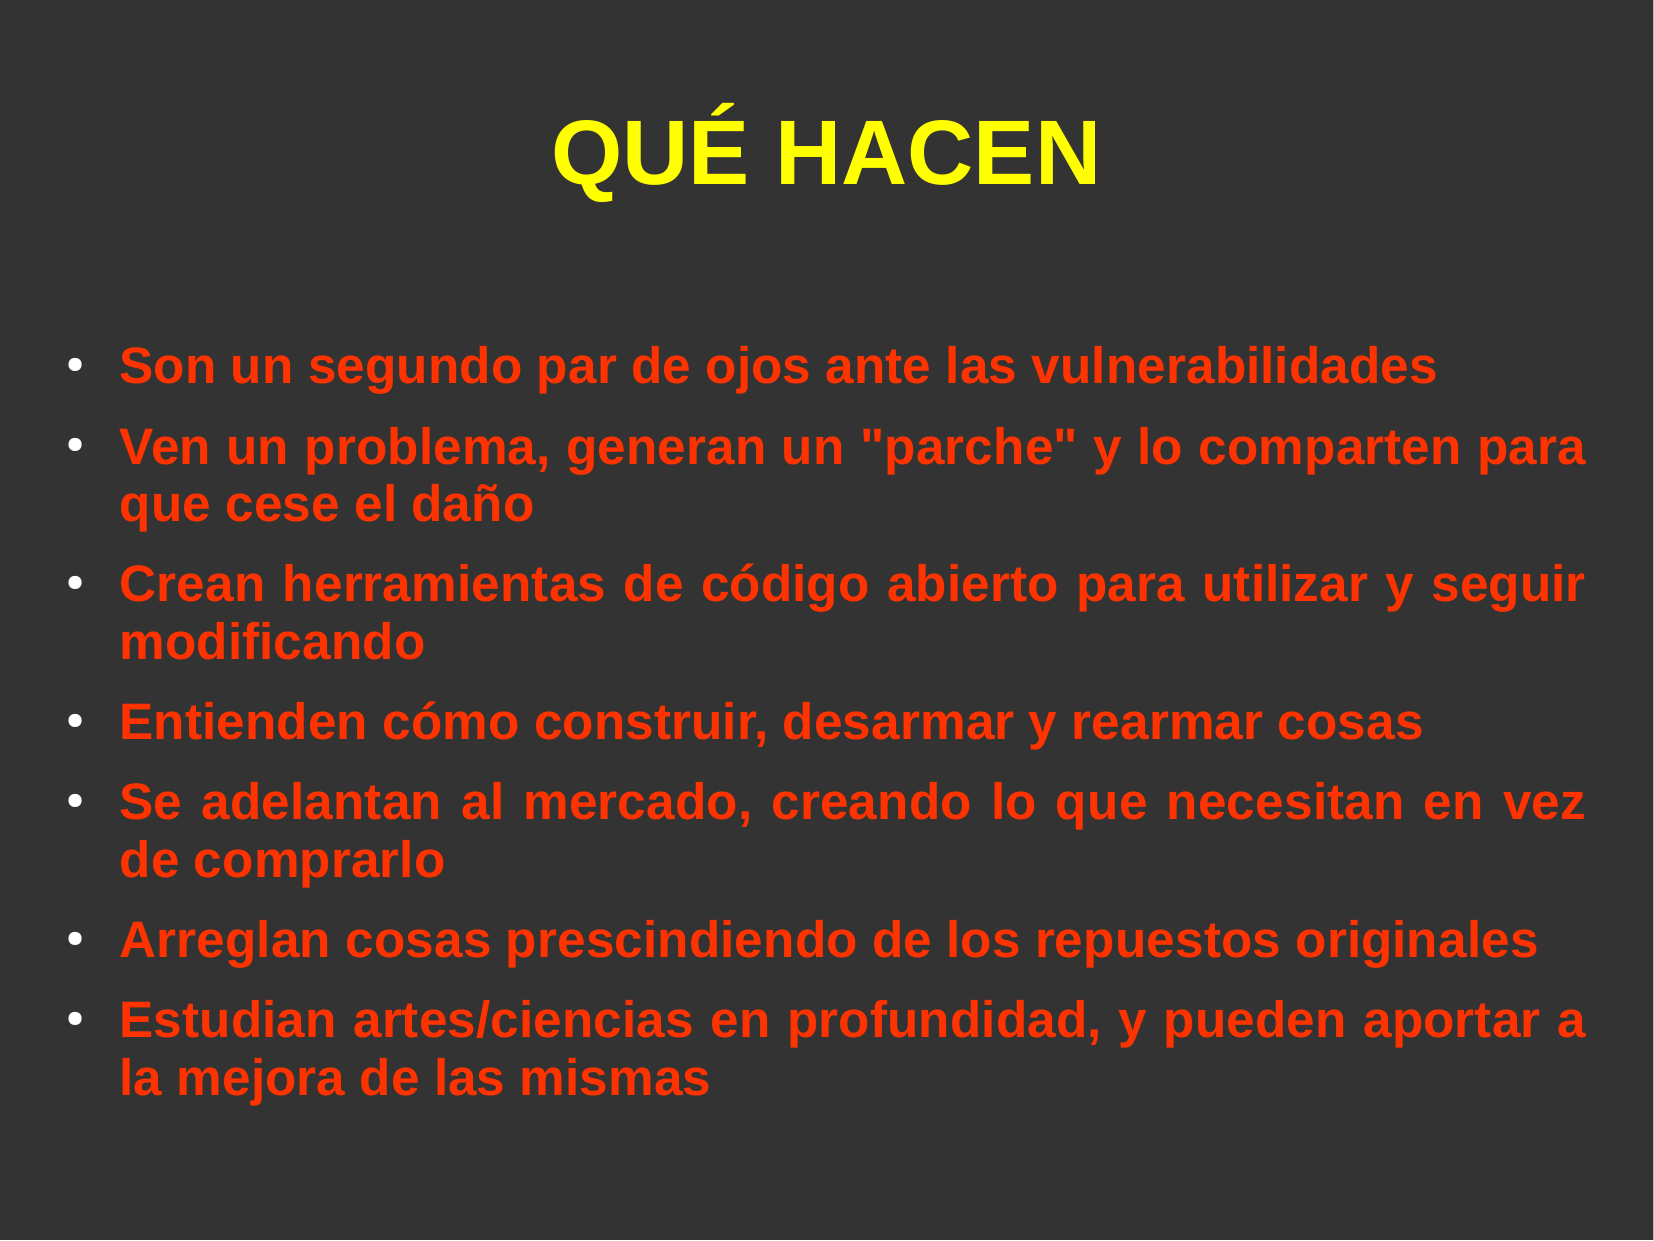

# QUÉ HACEN
Son un segundo par de ojos ante las vulnerabilidades
Ven un problema, generan un "parche" y lo comparten para que cese el daño
Crean herramientas de código abierto para utilizar y seguir modificando
Entienden cómo construir, desarmar y rearmar cosas
Se adelantan al mercado, creando lo que necesitan en vez de comprarlo
Arreglan cosas prescindiendo de los repuestos originales
Estudian artes/ciencias en profundidad, y pueden aportar a la mejora de las mismas